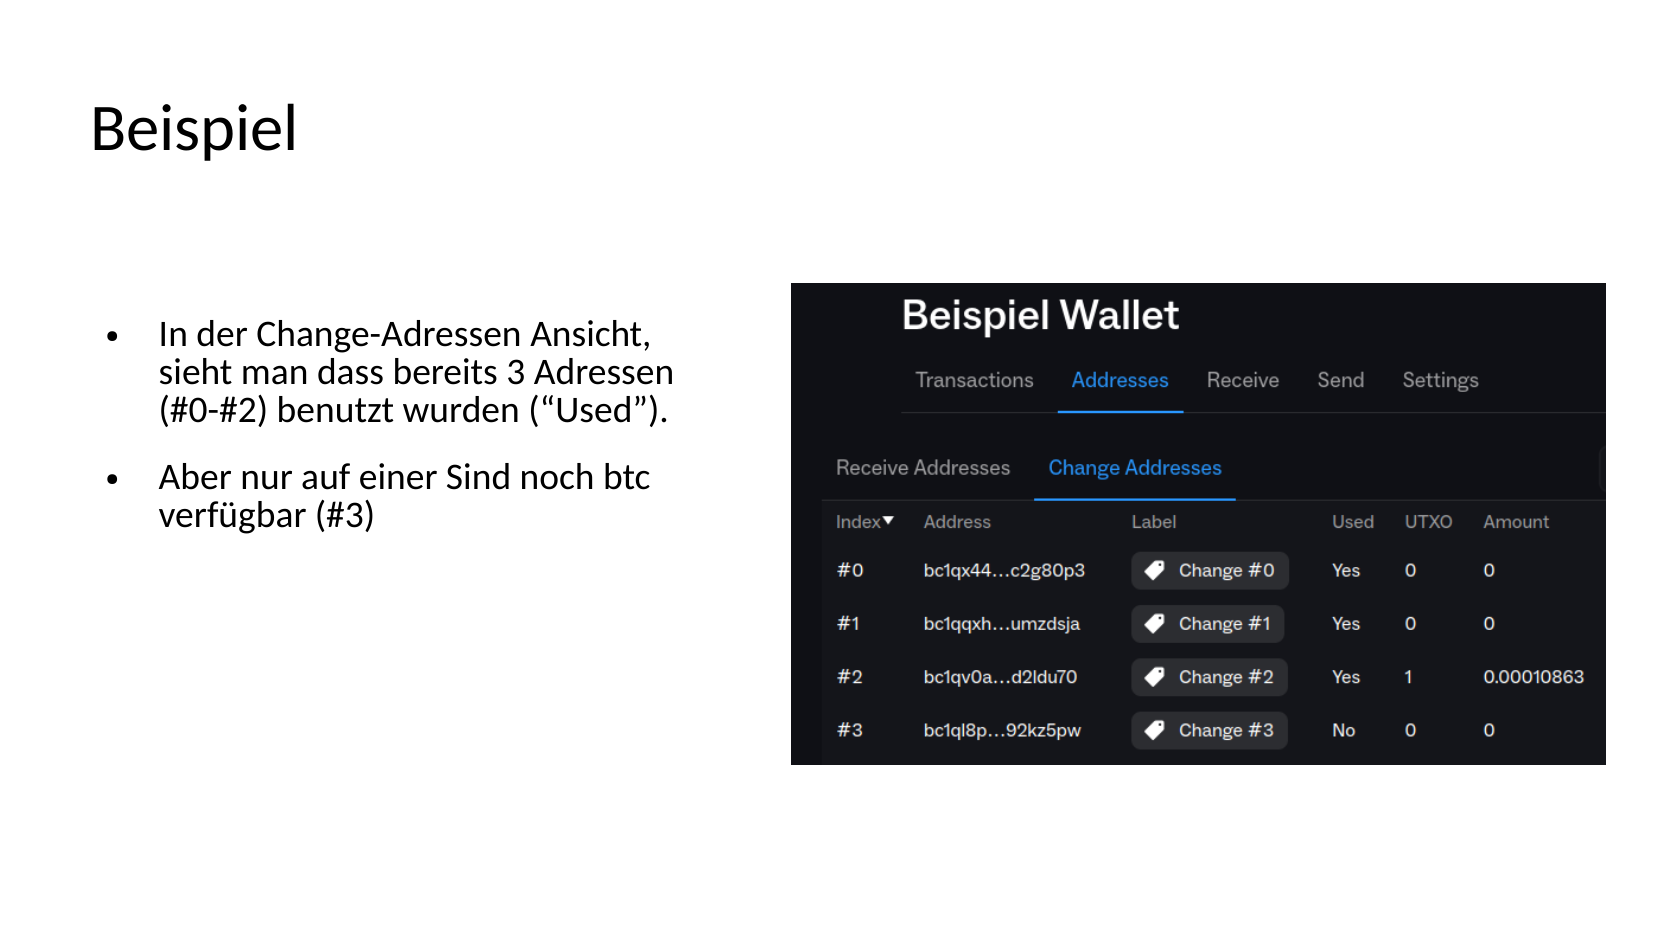

# Beispiel
In der Change-Adressen Ansicht, sieht man dass bereits 3 Adressen (#0-#2) benutzt wurden (“Used”).
Aber nur auf einer Sind noch btc verfügbar (#3)